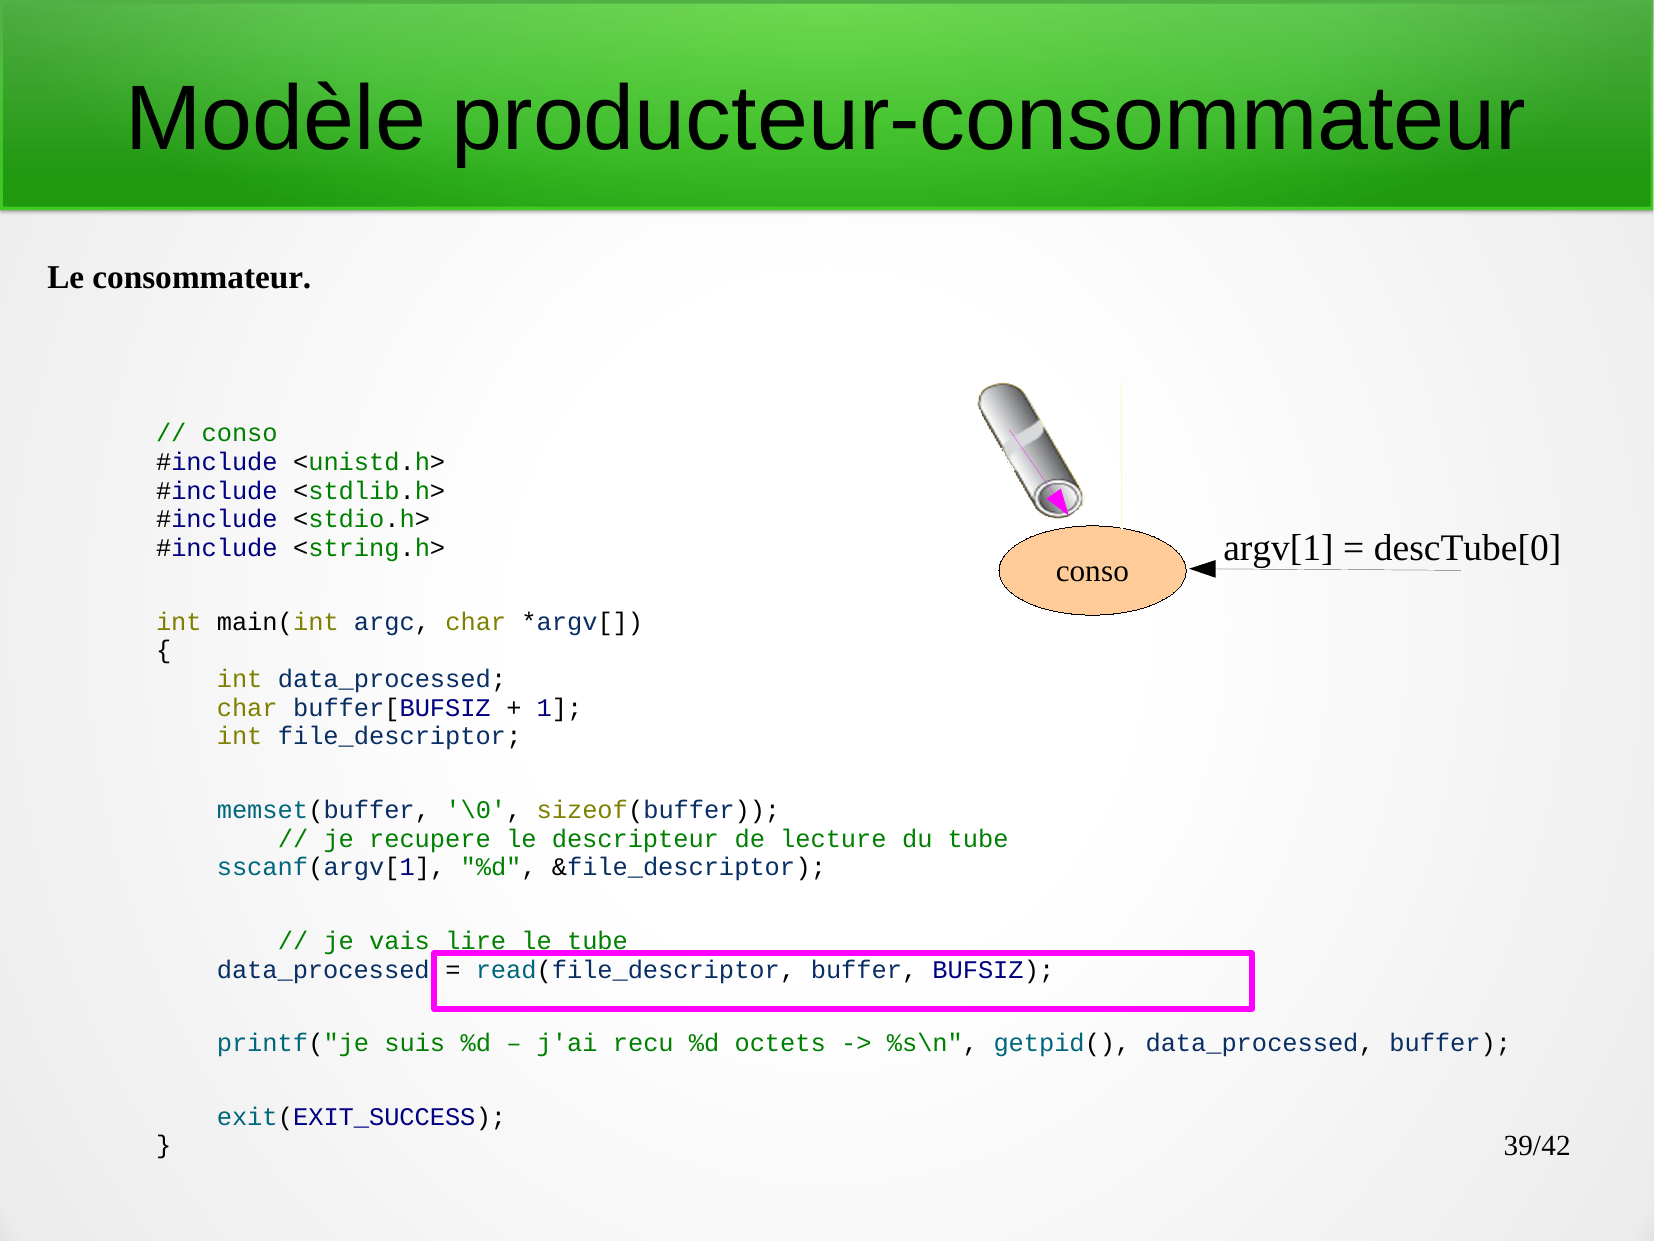

# Modèle producteur-consommateur
Le consommateur.
conso
argv[1] = descTube[0]
39